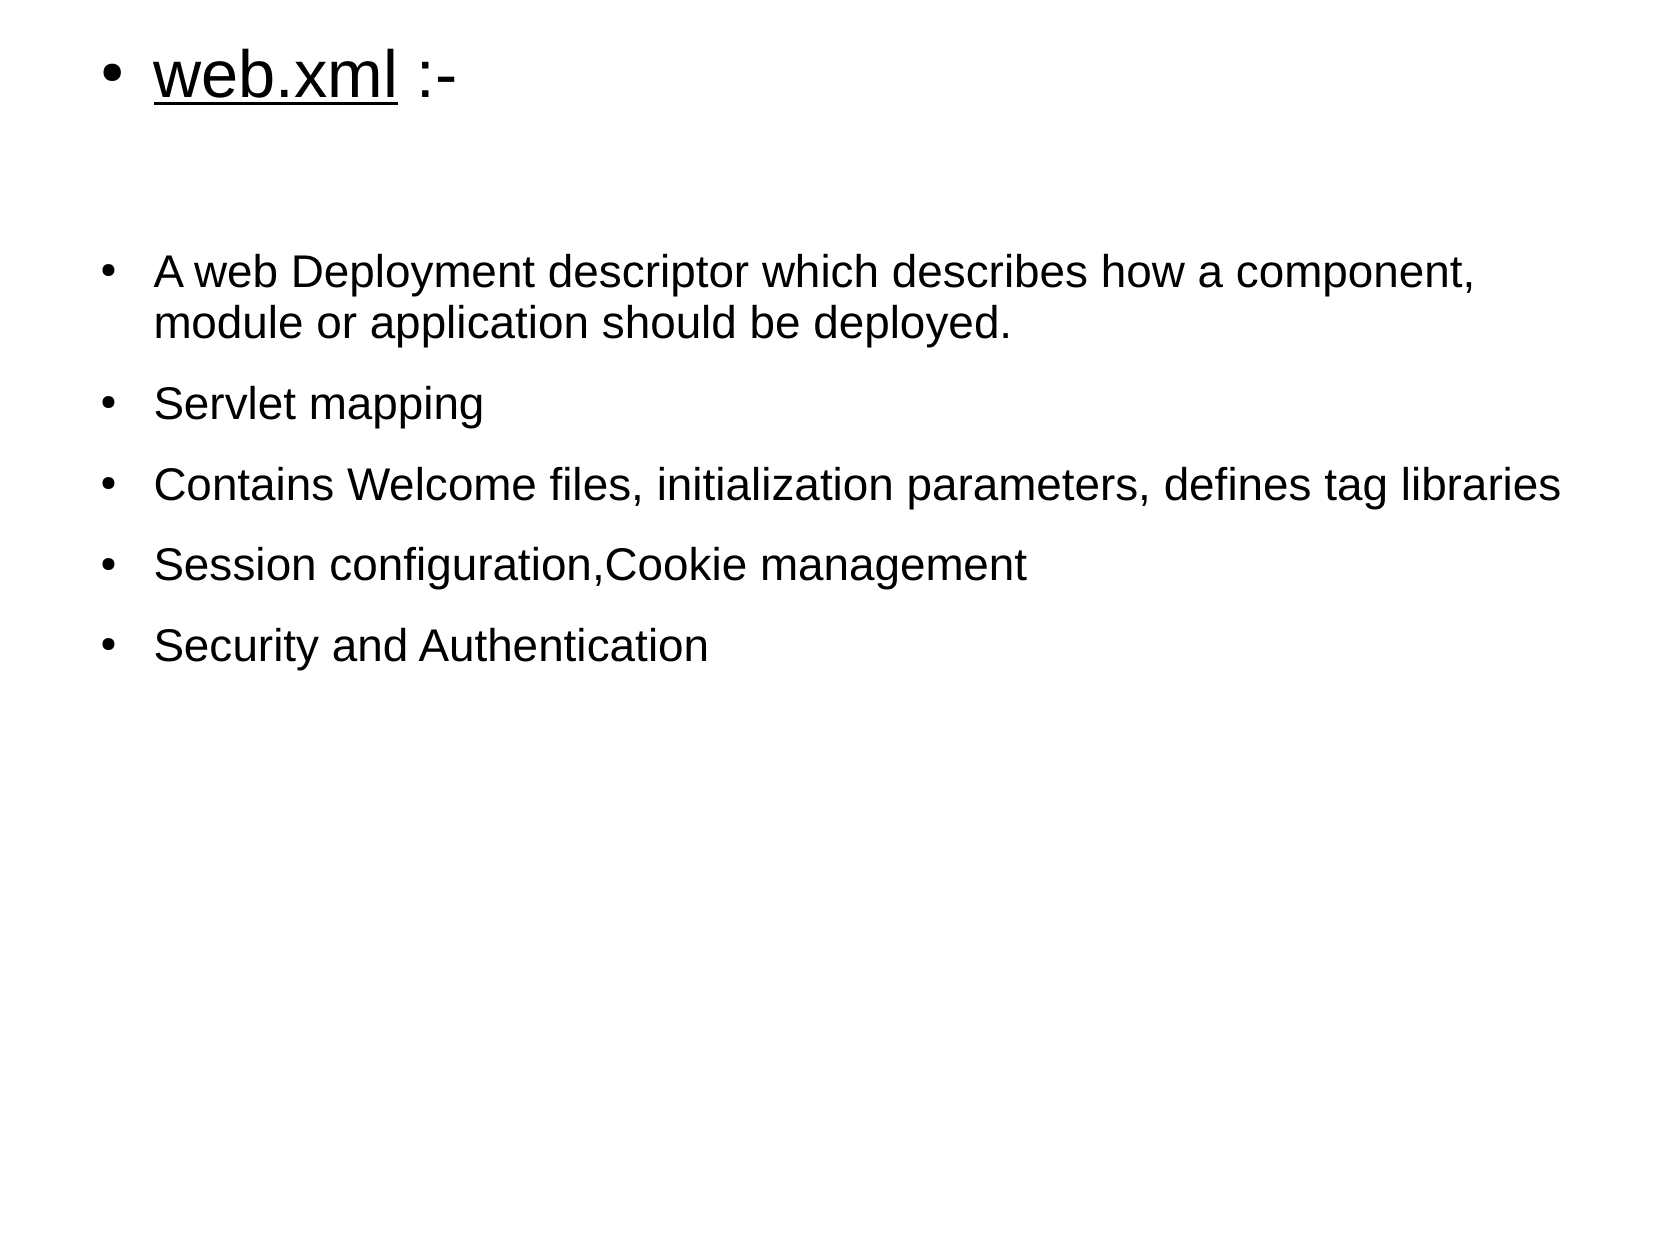

# web.xml :-
A web Deployment descriptor which describes how a component, module or application should be deployed.
Servlet mapping
Contains Welcome files, initialization parameters, defines tag libraries
Session configuration,Cookie management
Security and Authentication